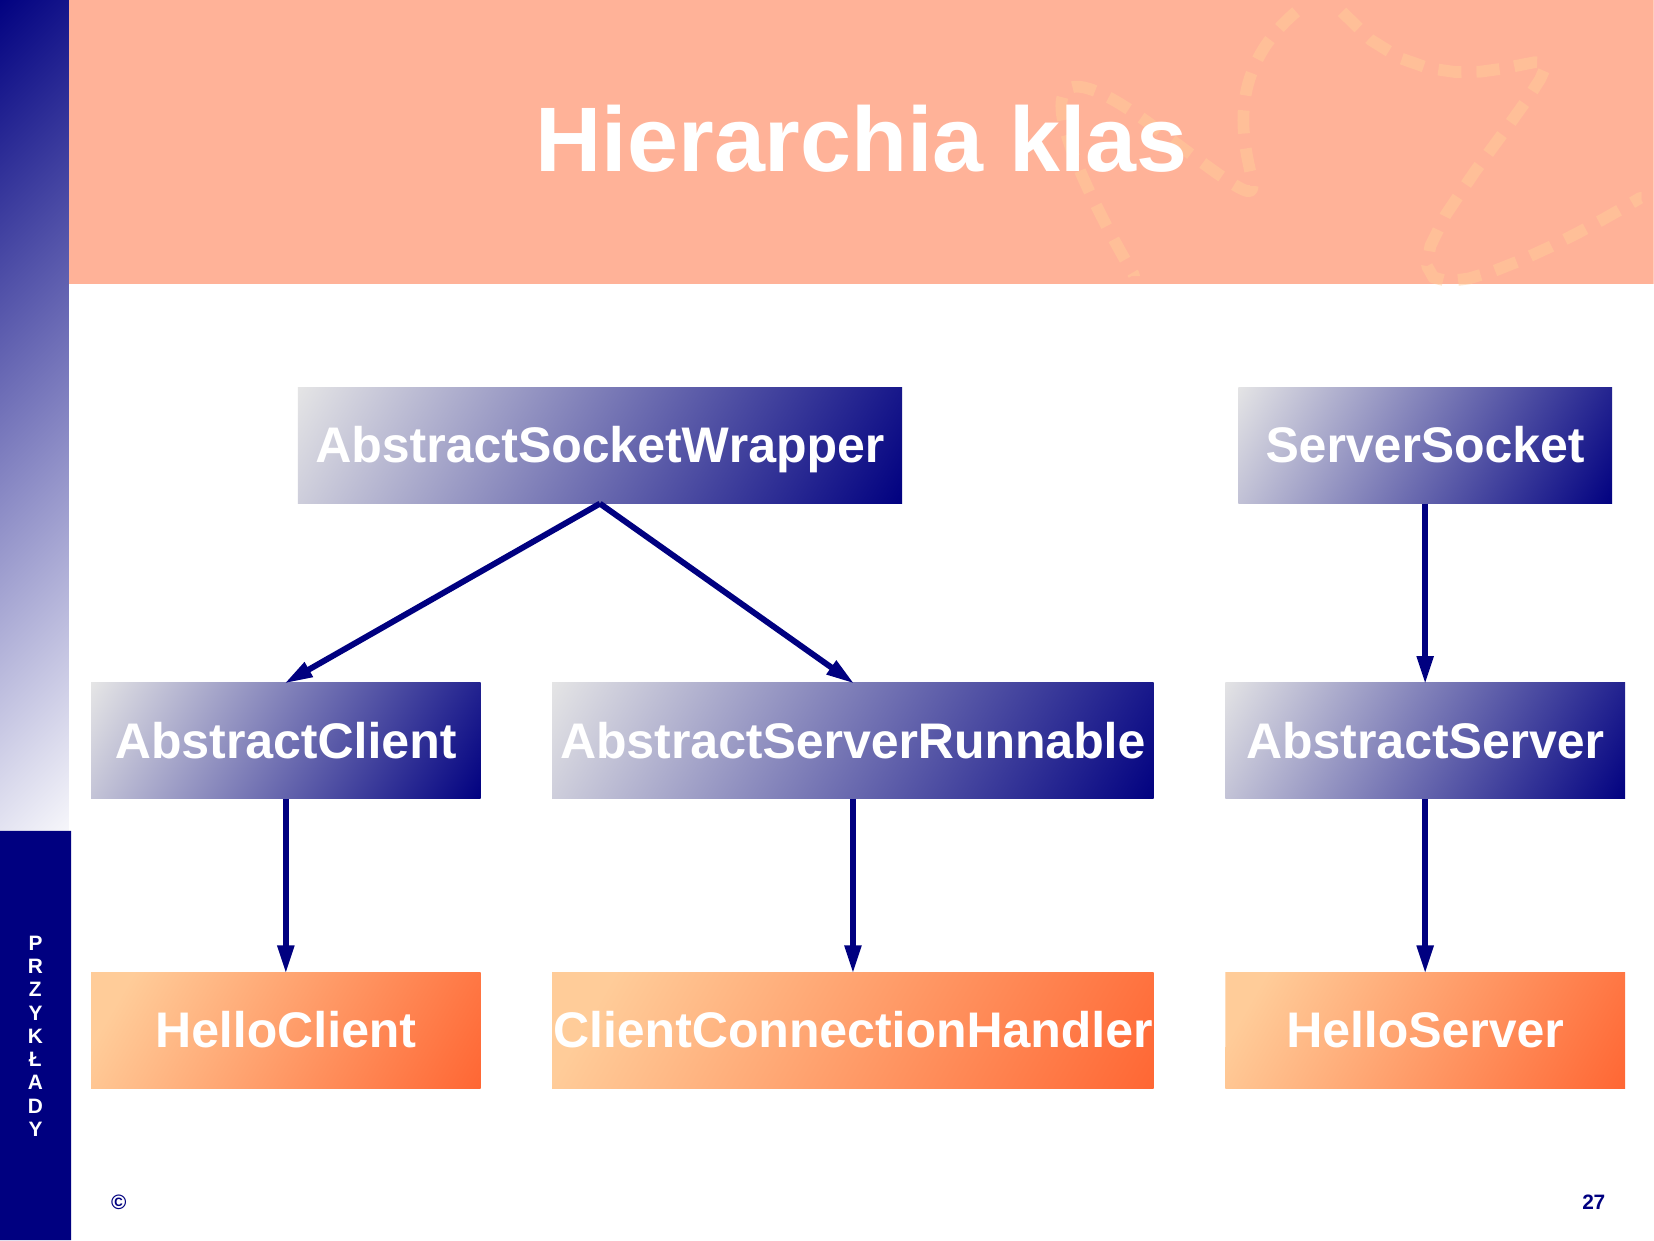

# Hierarchia klas
AbstractSocketWrapper
ServerSocket
AbstractClient
AbstractServerRunnable
AbstractServer
P
R
Z
Y
K
Ł
A
D
Y
HelloClient
ClientConnectionHandler
HelloServer